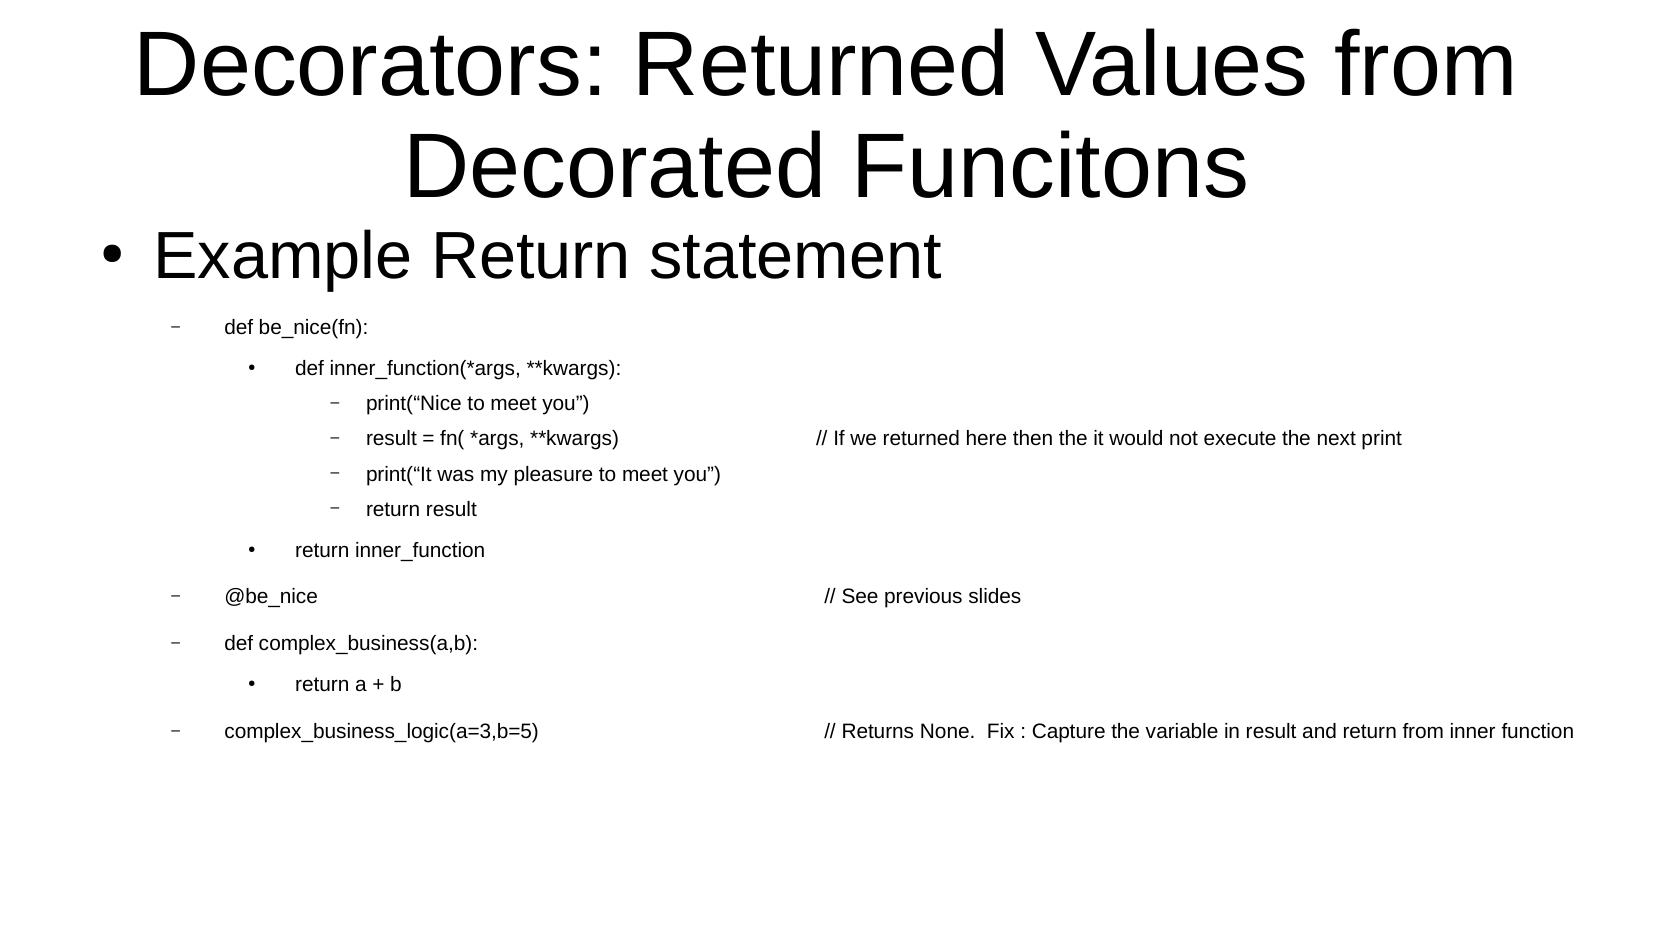

# Decorators: Returned Values from Decorated Funcitons
Example Return statement
def be_nice(fn):
def inner_function(*args, **kwargs):
print(“Nice to meet you”)
result = fn( *args, **kwargs)			// If we returned here then the it would not execute the next print
print(“It was my pleasure to meet you”)
return result
return inner_function
@be_nice							// See previous slides
def complex_business(a,b):
return a + b
complex_business_logic(a=3,b=5)				// Returns None. Fix : Capture the variable in result and return from inner function